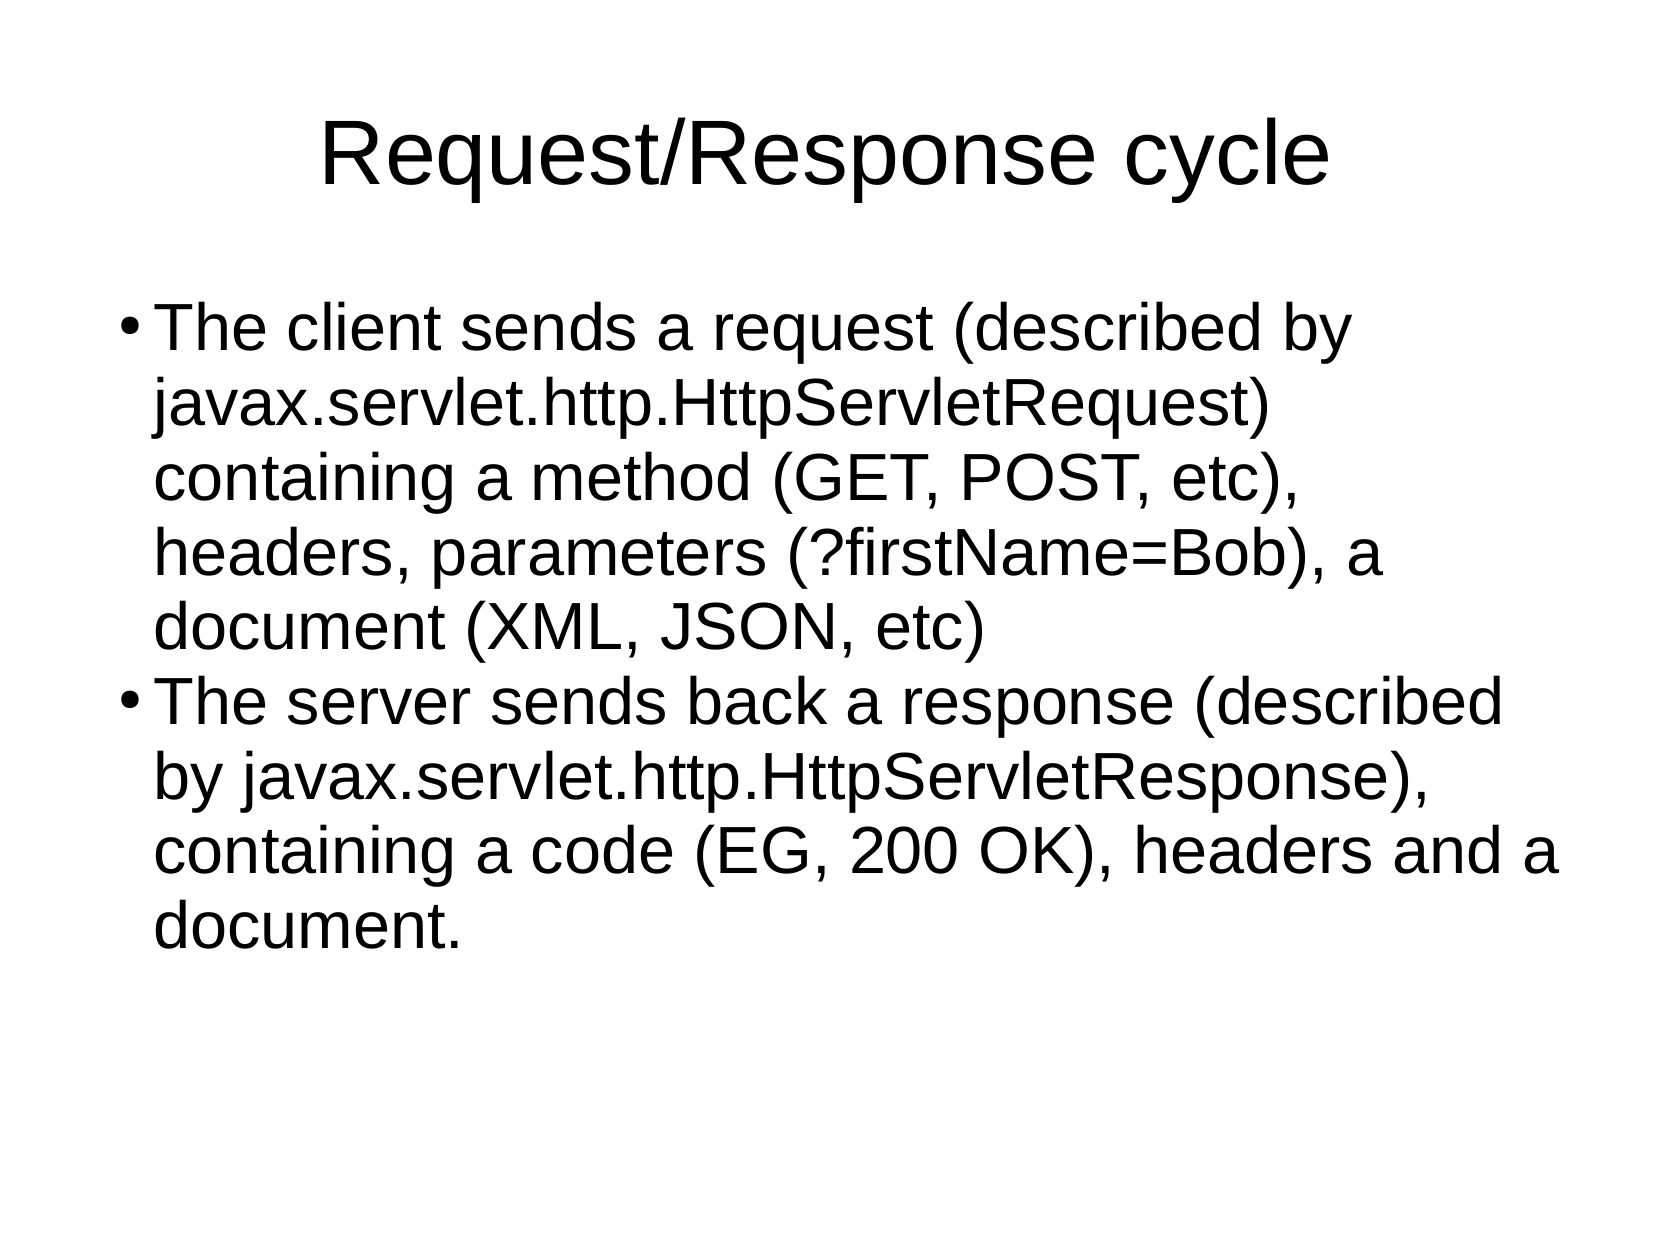

# Request/Response cycle
The client sends a request (described by javax.servlet.http.HttpServletRequest) containing a method (GET, POST, etc), headers, parameters (?firstName=Bob), a document (XML, JSON, etc)
The server sends back a response (described by javax.servlet.http.HttpServletResponse), containing a code (EG, 200 OK), headers and a document.